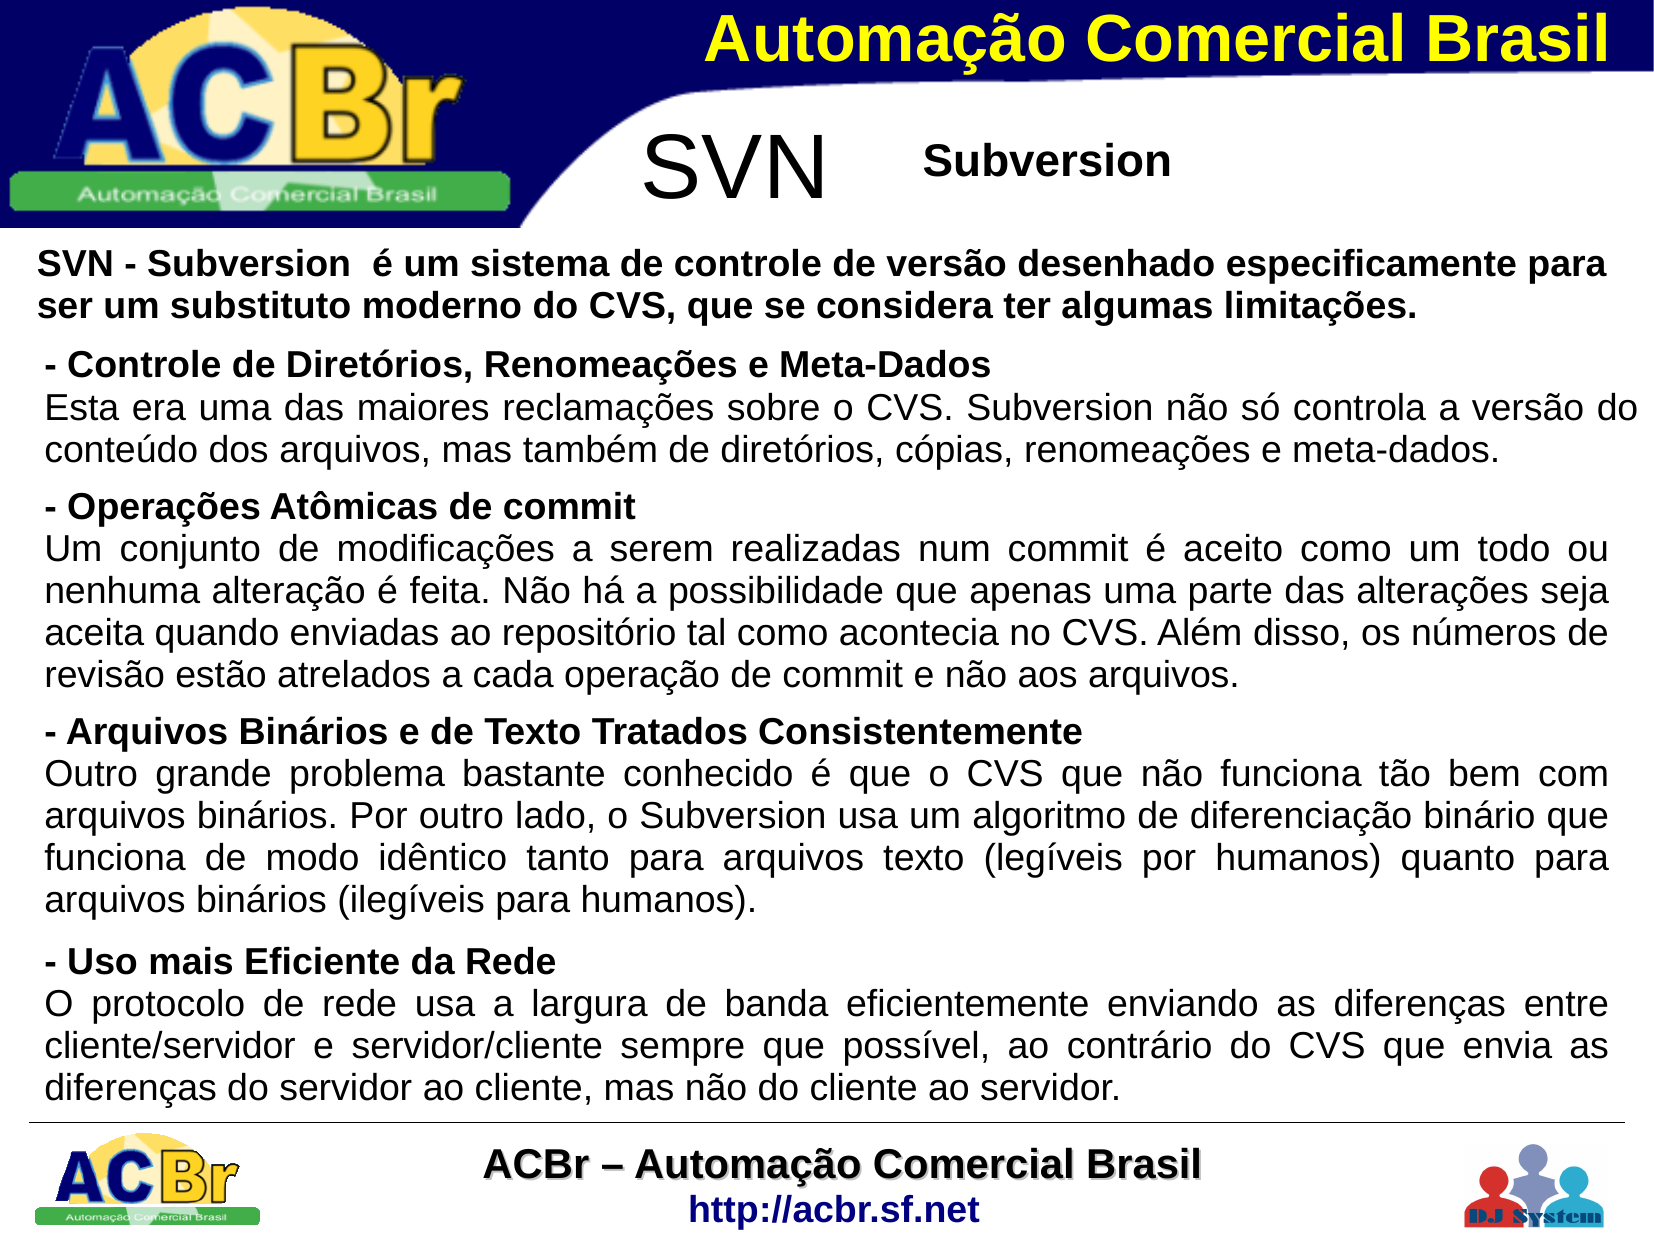

# SVN
Subversion
SVN - Subversion é um sistema de controle de versão desenhado especificamente para ser um substituto moderno do CVS, que se considera ter algumas limitações.
- Controle de Diretórios, Renomeações e Meta-Dados
Esta era uma das maiores reclamações sobre o CVS. Subversion não só controla a versão do conteúdo dos arquivos, mas também de diretórios, cópias, renomeações e meta-dados.
- Operações Atômicas de commit
Um conjunto de modificações a serem realizadas num commit é aceito como um todo ou nenhuma alteração é feita. Não há a possibilidade que apenas uma parte das alterações seja aceita quando enviadas ao repositório tal como acontecia no CVS. Além disso, os números de revisão estão atrelados a cada operação de commit e não aos arquivos.
- Arquivos Binários e de Texto Tratados Consistentemente
Outro grande problema bastante conhecido é que o CVS que não funciona tão bem com arquivos binários. Por outro lado, o Subversion usa um algoritmo de diferenciação binário que funciona de modo idêntico tanto para arquivos texto (legíveis por humanos) quanto para arquivos binários (ilegíveis para humanos).
- Uso mais Eficiente da Rede
O protocolo de rede usa a largura de banda eficientemente enviando as diferenças entre cliente/servidor e servidor/cliente sempre que possível, ao contrário do CVS que envia as diferenças do servidor ao cliente, mas não do cliente ao servidor.